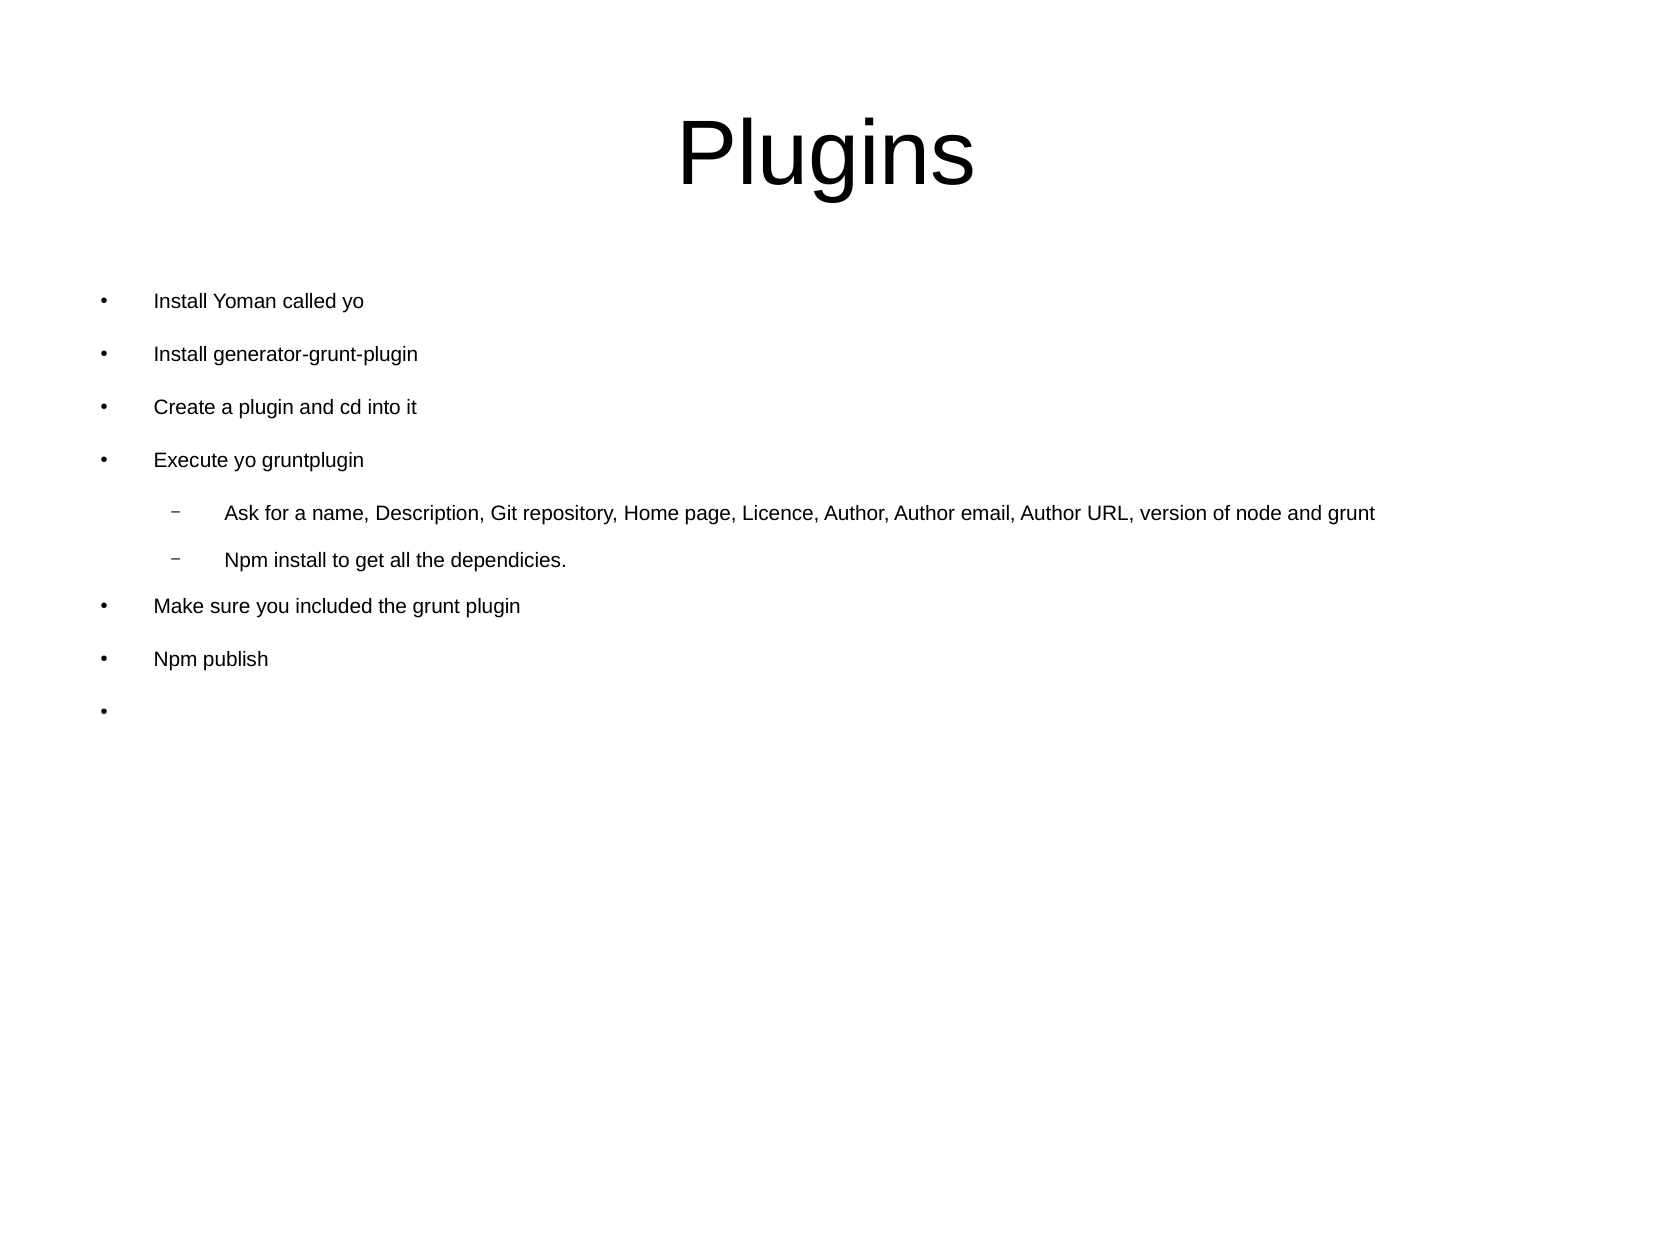

# Plugins
Install Yoman called yo
Install generator-grunt-plugin
Create a plugin and cd into it
Execute yo gruntplugin
Ask for a name, Description, Git repository, Home page, Licence, Author, Author email, Author URL, version of node and grunt
Npm install to get all the dependicies.
Make sure you included the grunt plugin
Npm publish